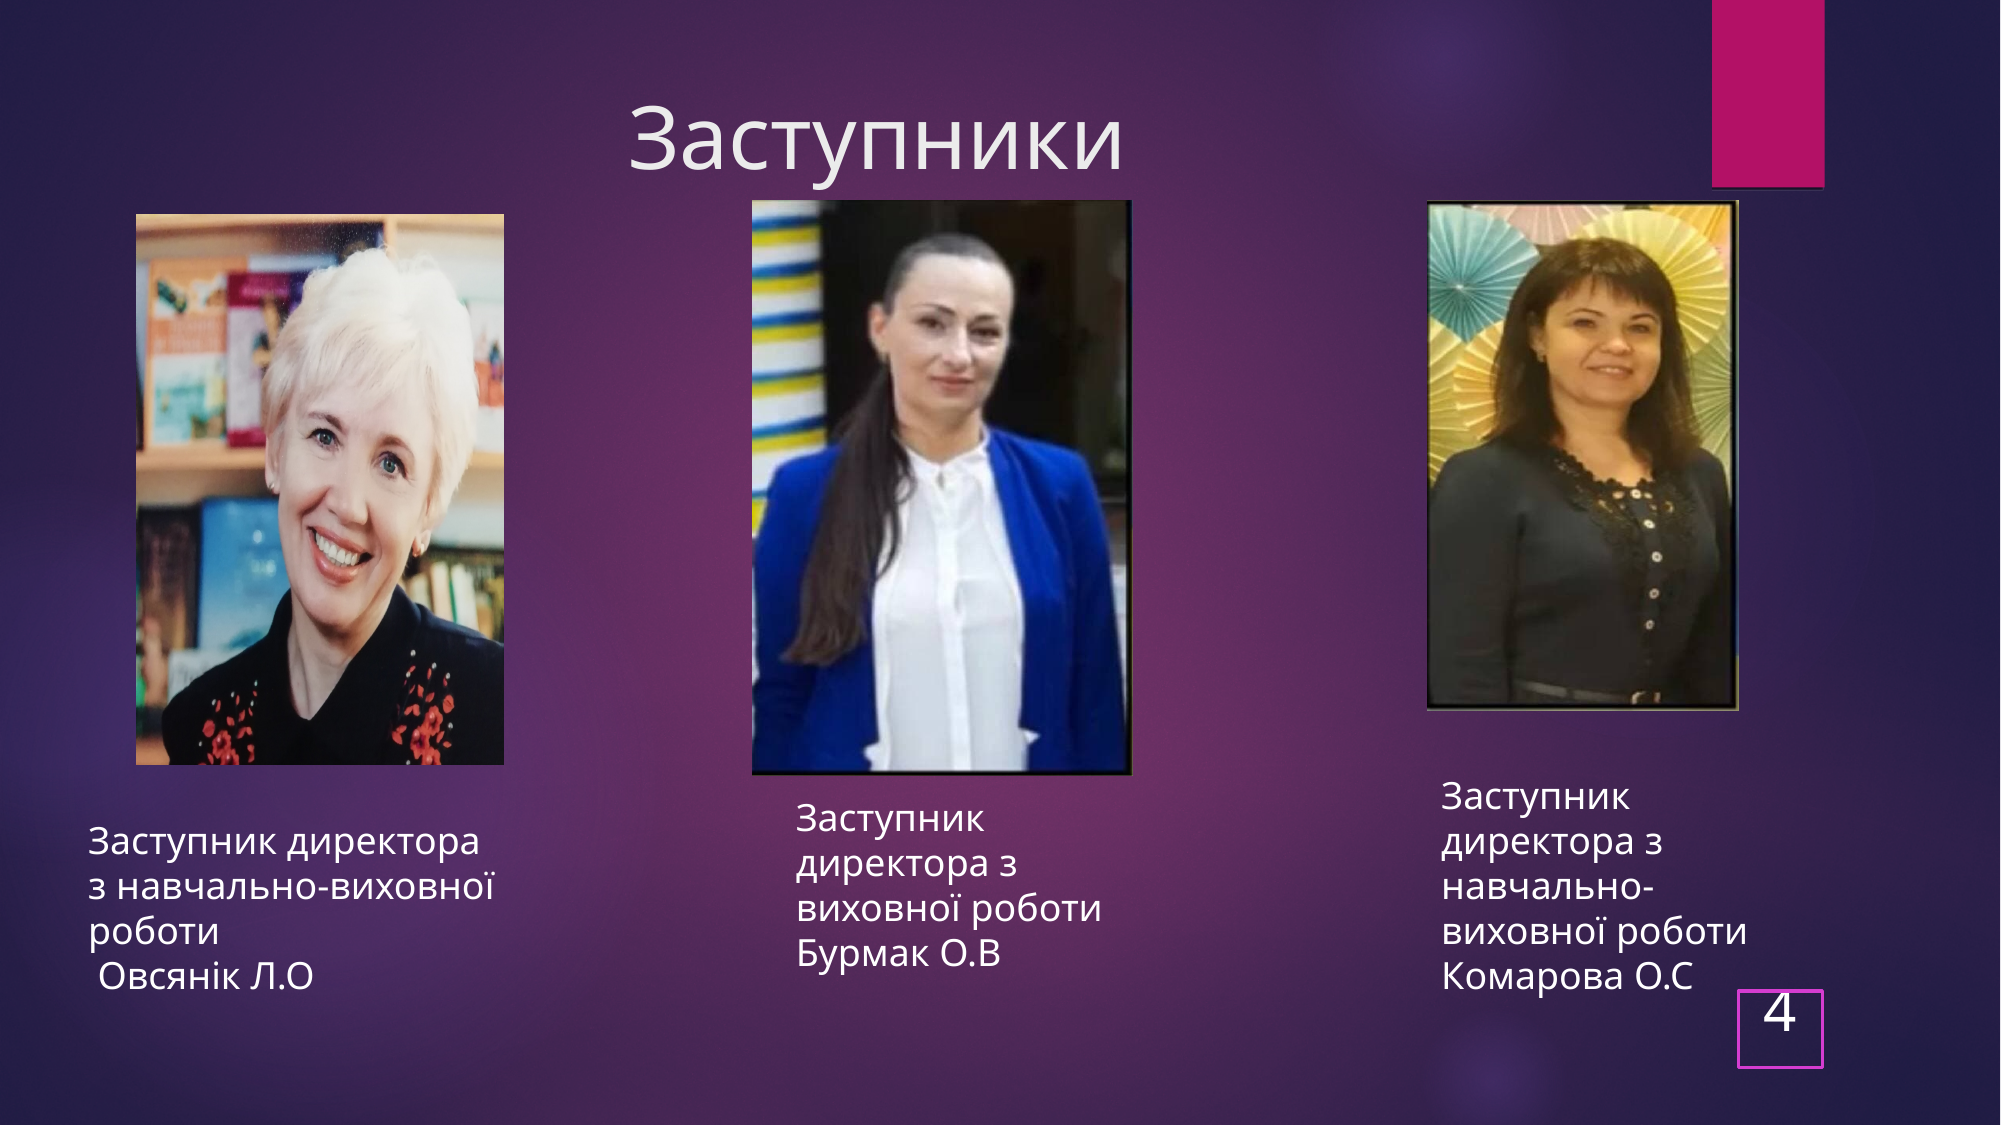

# Заступники
| | | |
| --- | --- | --- |
Заступник директора з навчально-виховної роботи Комарова О.С
Заступник директора з виховної роботи Бурмак О.В
Заступник директора з навчально-виховної роботи
 Овсянік Л.О